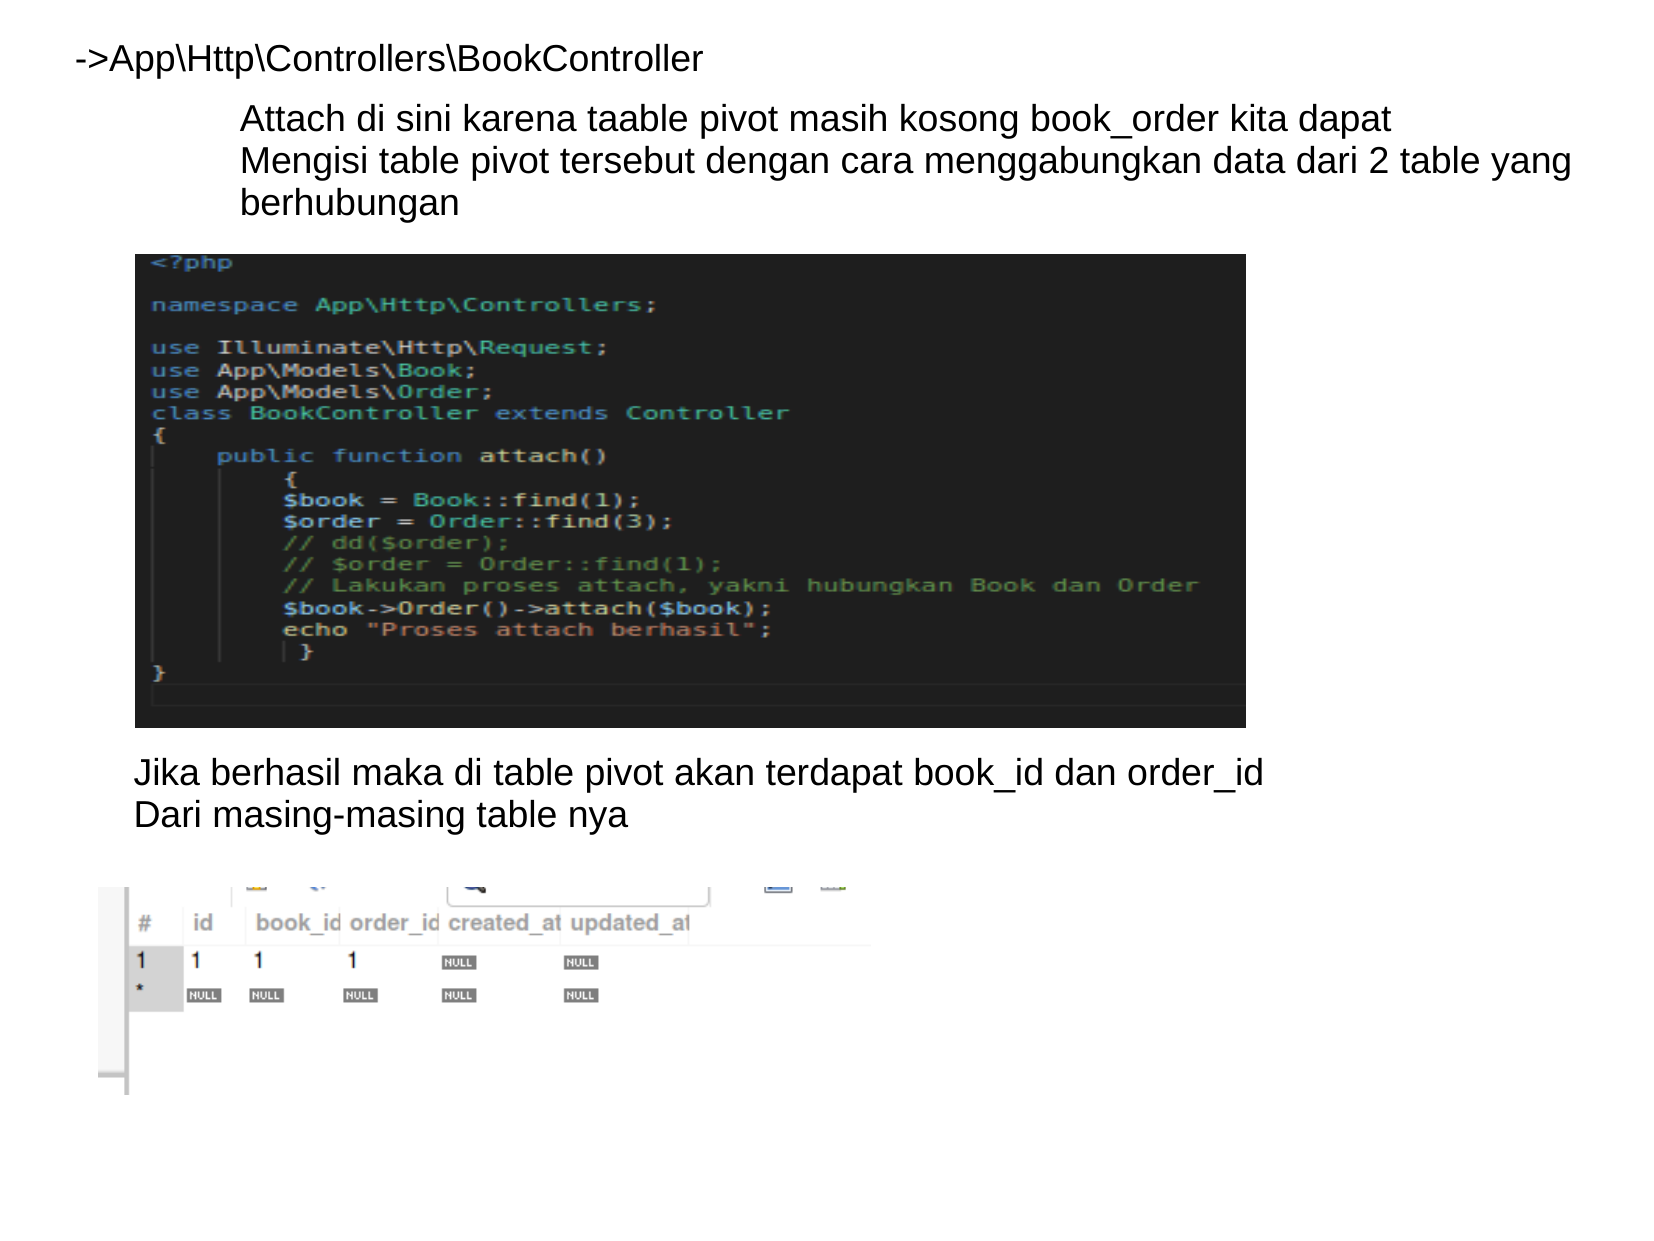

->App\Http\Controllers\BookController
Attach di sini karena taable pivot masih kosong book_order kita dapat
Mengisi table pivot tersebut dengan cara menggabungkan data dari 2 table yang
berhubungan
Jika berhasil maka di table pivot akan terdapat book_id dan order_id
Dari masing-masing table nya